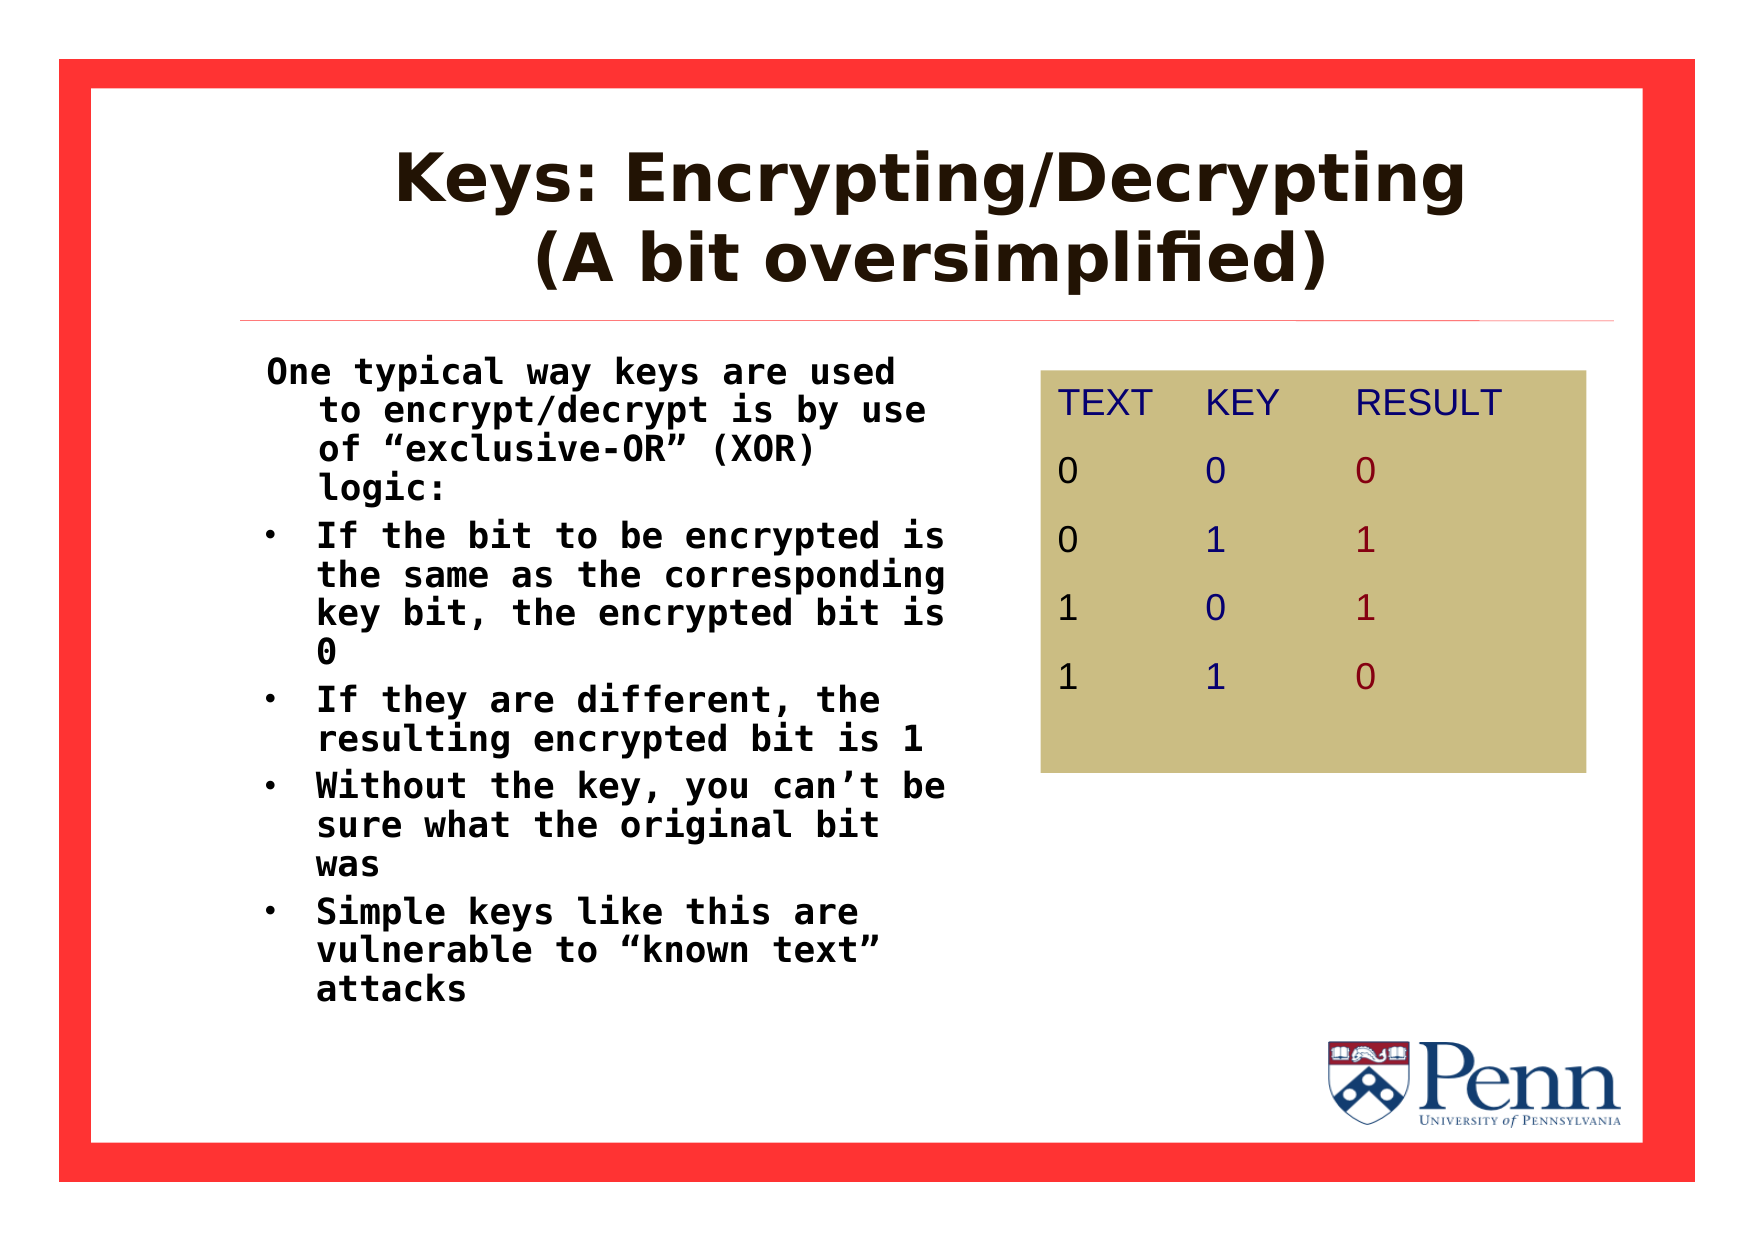

# Keys: Encrypting/Decrypting (A bit oversimplified)
One typical way keys are used to encrypt/decrypt is by use of “exclusive-OR” (XOR) logic:
If the bit to be encrypted is the same as the corresponding key bit, the encrypted bit is 0
If they are different, the resulting encrypted bit is 1
Without the key, you can’t be sure what the original bit was
Simple keys like this are vulnerable to “known text” attacks
TEXT	KEY	RESULT
0		0	0
0		1	1
1		0	1
1		1	0